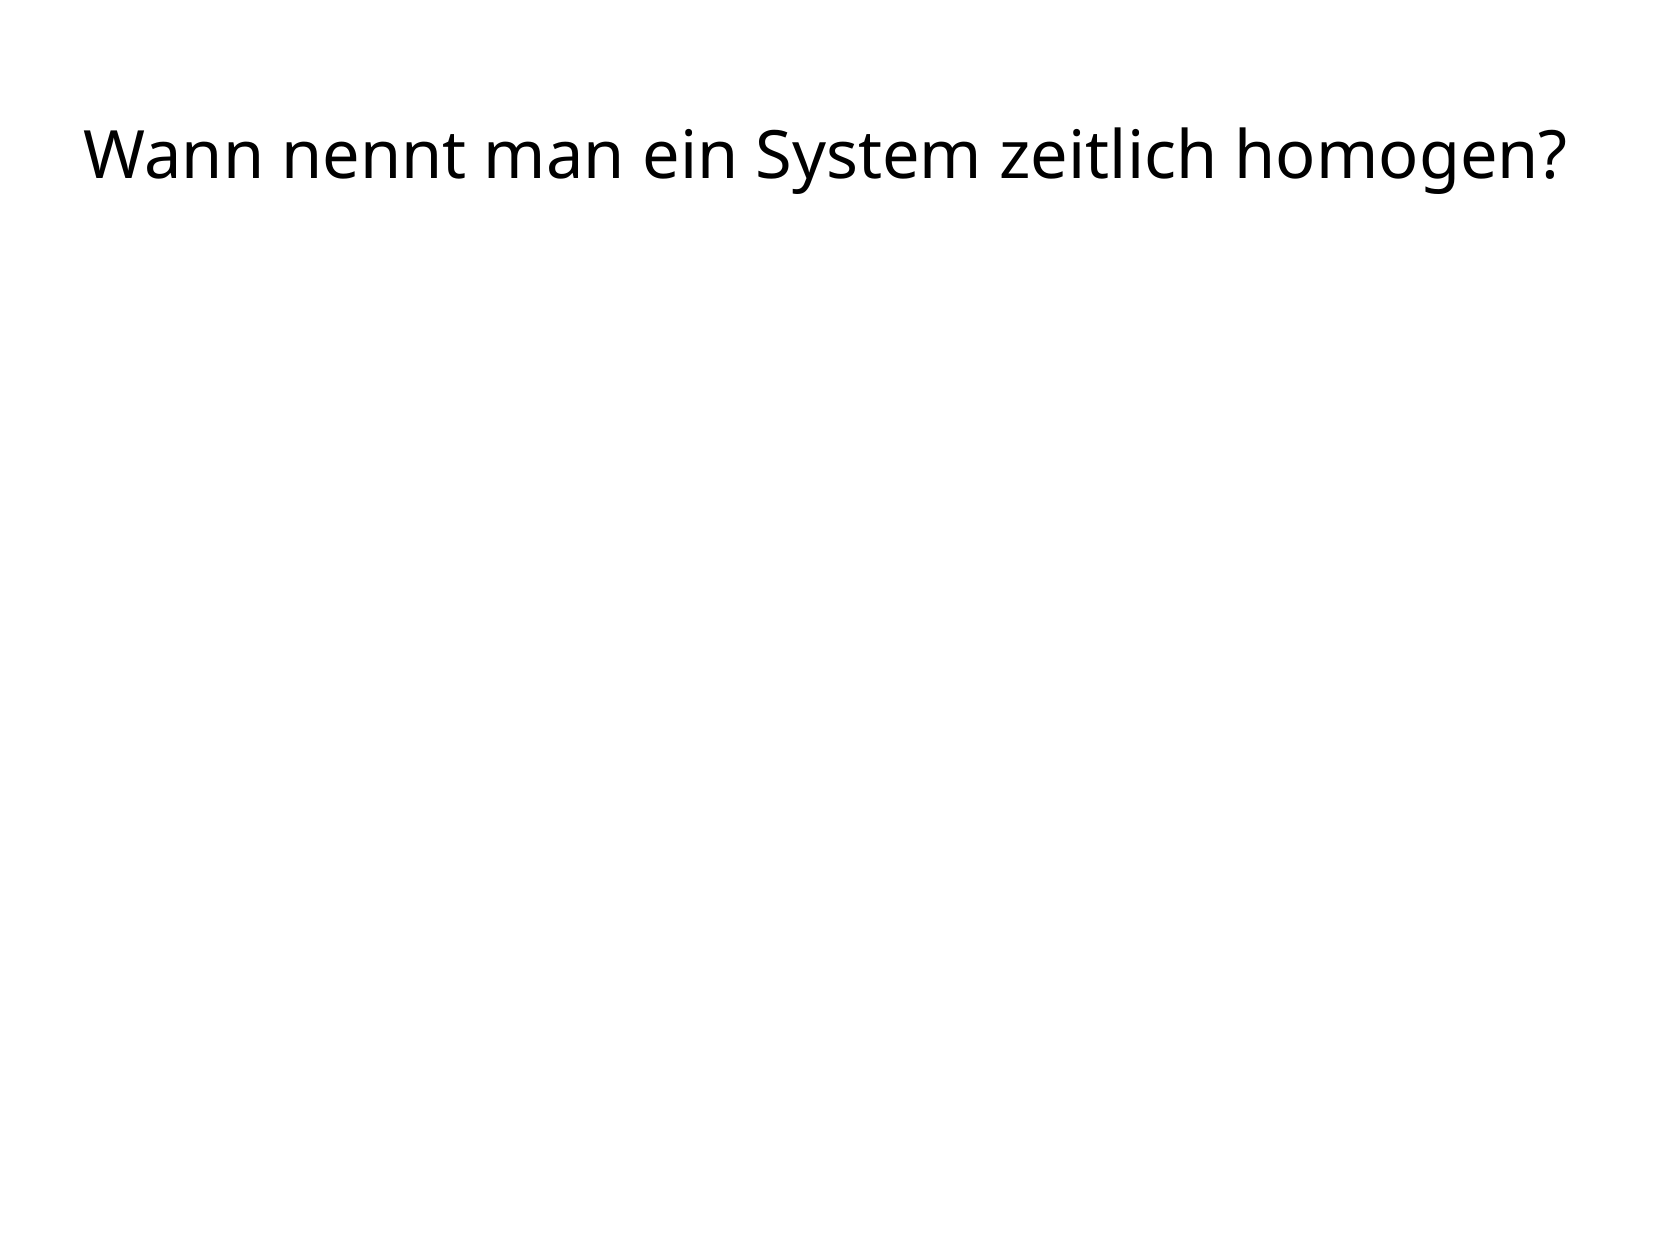

# Wann nennt man ein System zeitlich homogen?